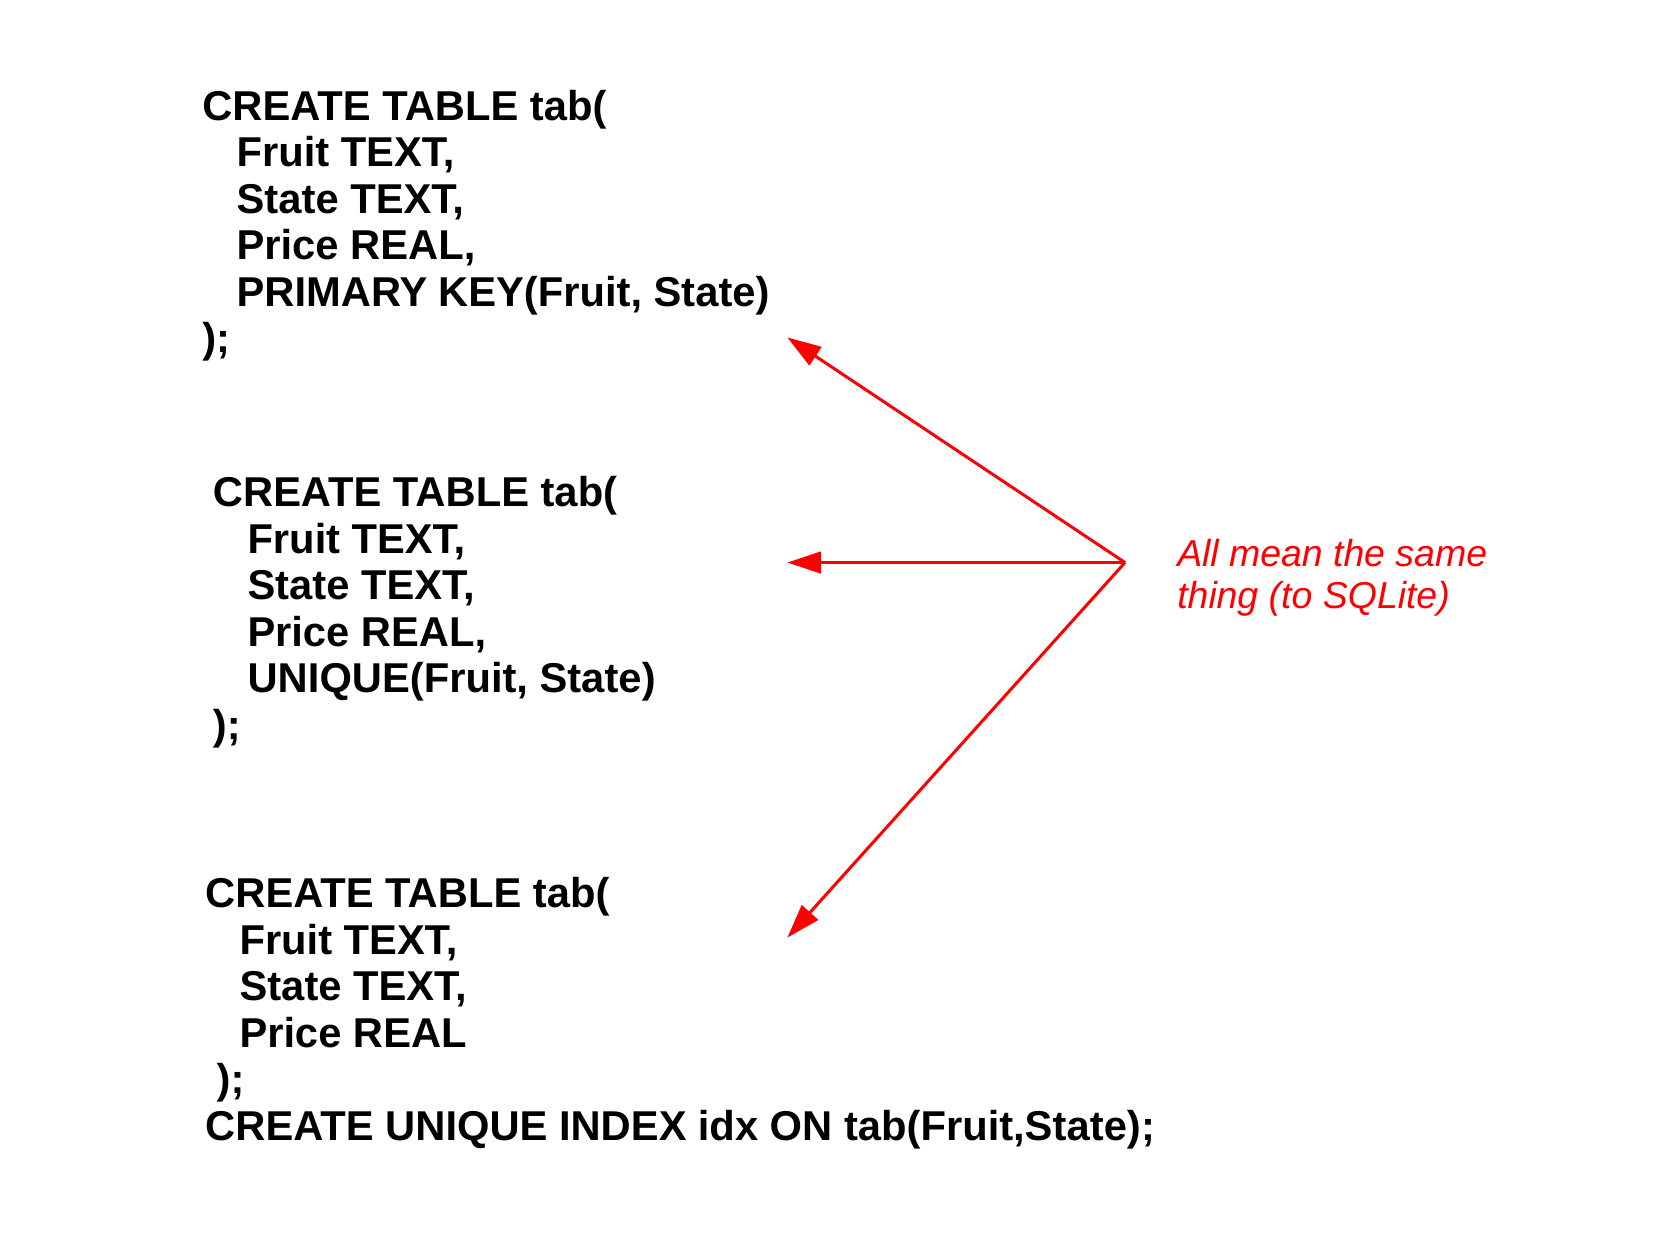

CREATE TABLE tab(
 Fruit TEXT,
 State TEXT,
 Price REAL,
 PRIMARY KEY(Fruit, State)
);
CREATE TABLE tab(
 Fruit TEXT,
 State TEXT,
 Price REAL,
 UNIQUE(Fruit, State)
);
All mean the same
thing (to SQLite)
CREATE TABLE tab(
 Fruit TEXT,
 State TEXT,
 Price REAL
 );
CREATE UNIQUE INDEX idx ON tab(Fruit,State);